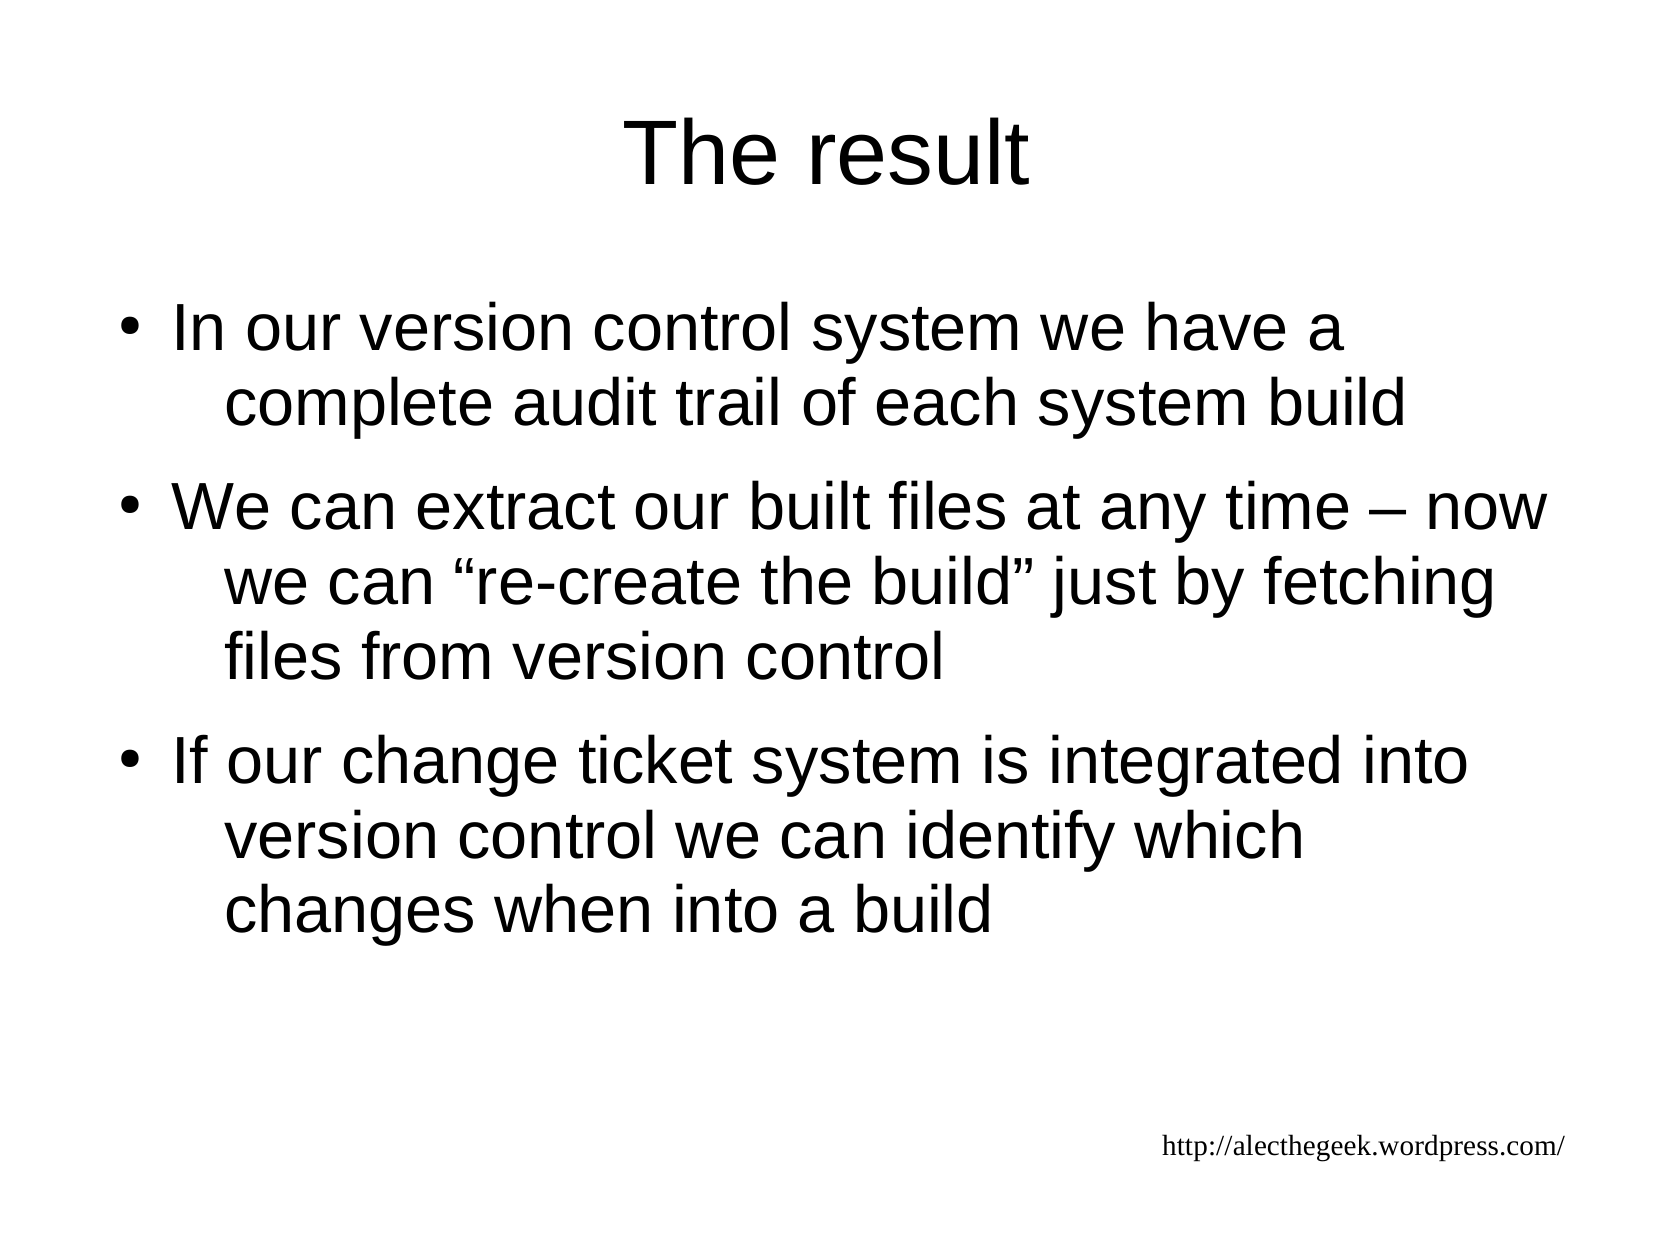

# The result
In our version control system we have a complete audit trail of each system build
We can extract our built files at any time – now we can “re-create the build” just by fetching files from version control
If our change ticket system is integrated into version control we can identify which changes when into a build
http://alecthegeek.wordpress.com/